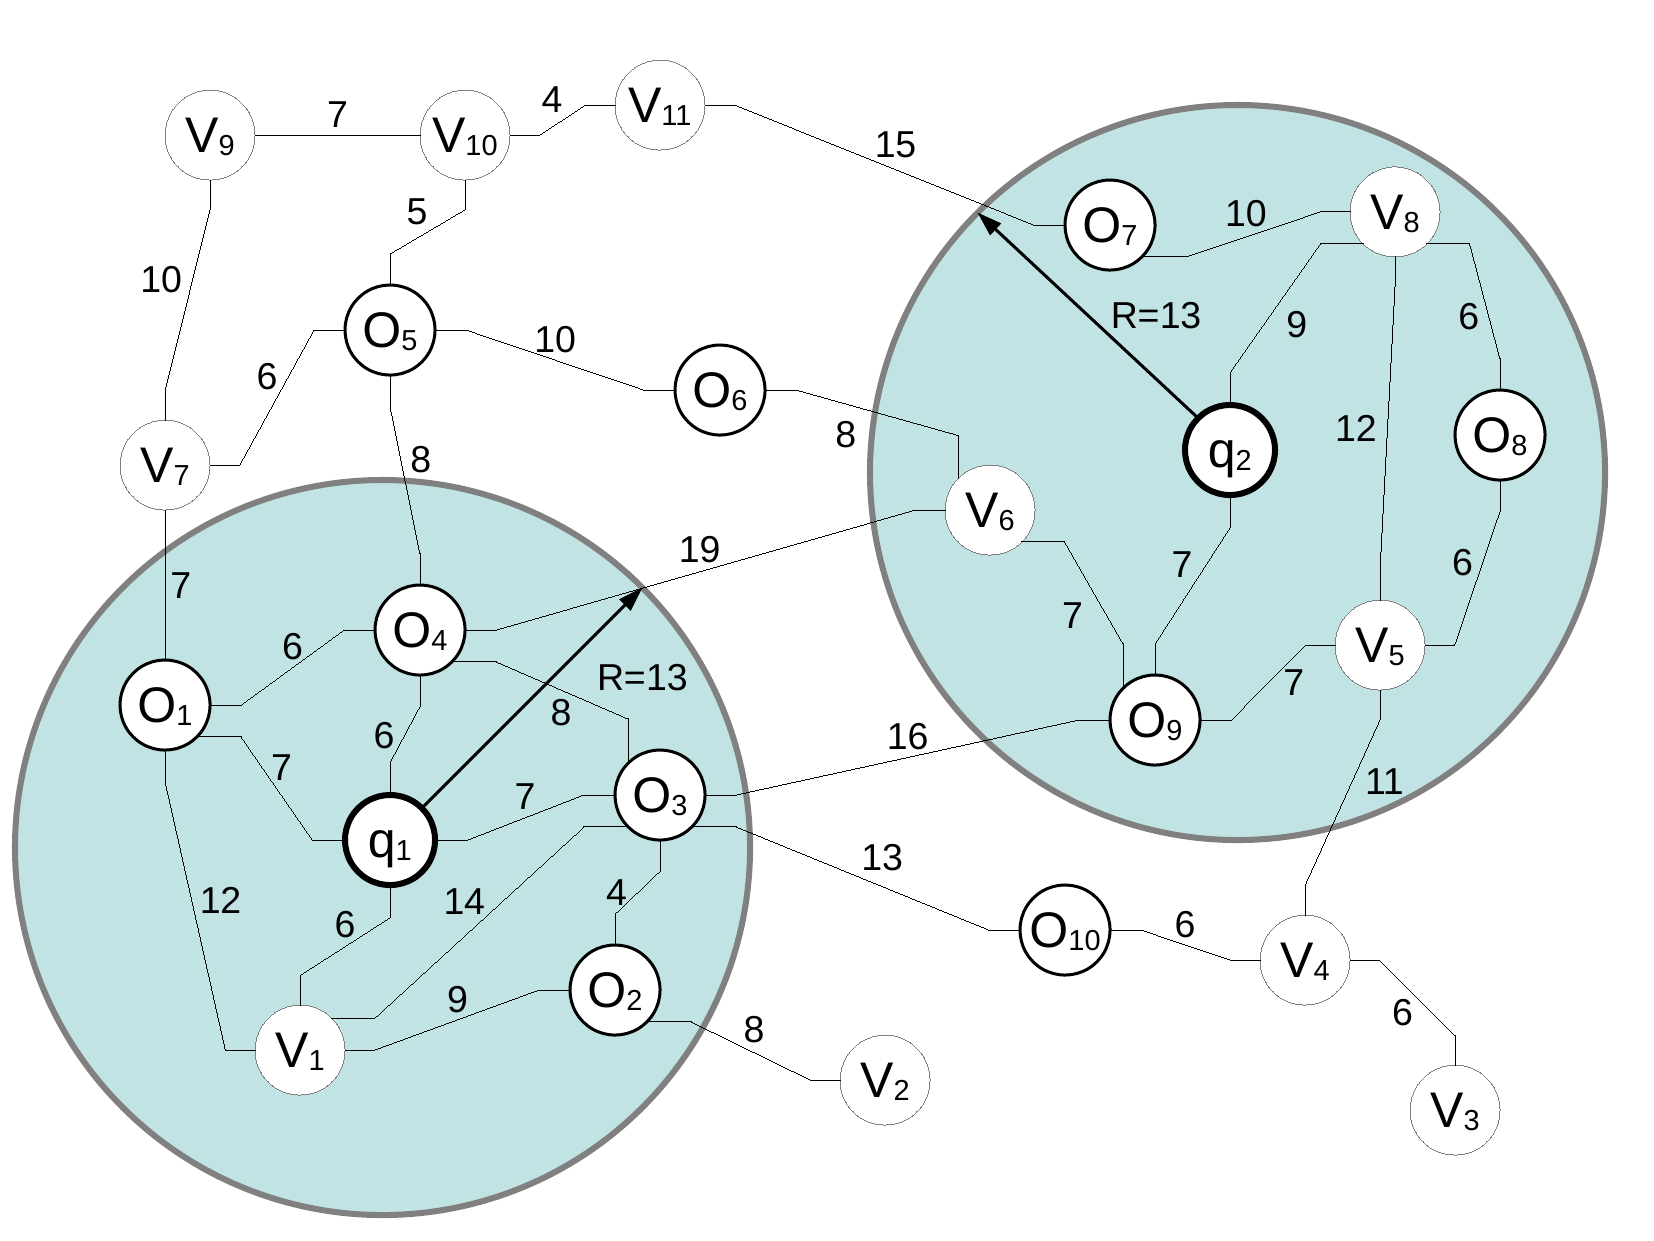

V11
V9
V10
V8
O7
O5
O6
O8
q2
V7
V6
O4
V5
O1
O9
O3
q1
O10
V4
O2
V1
V2
V3